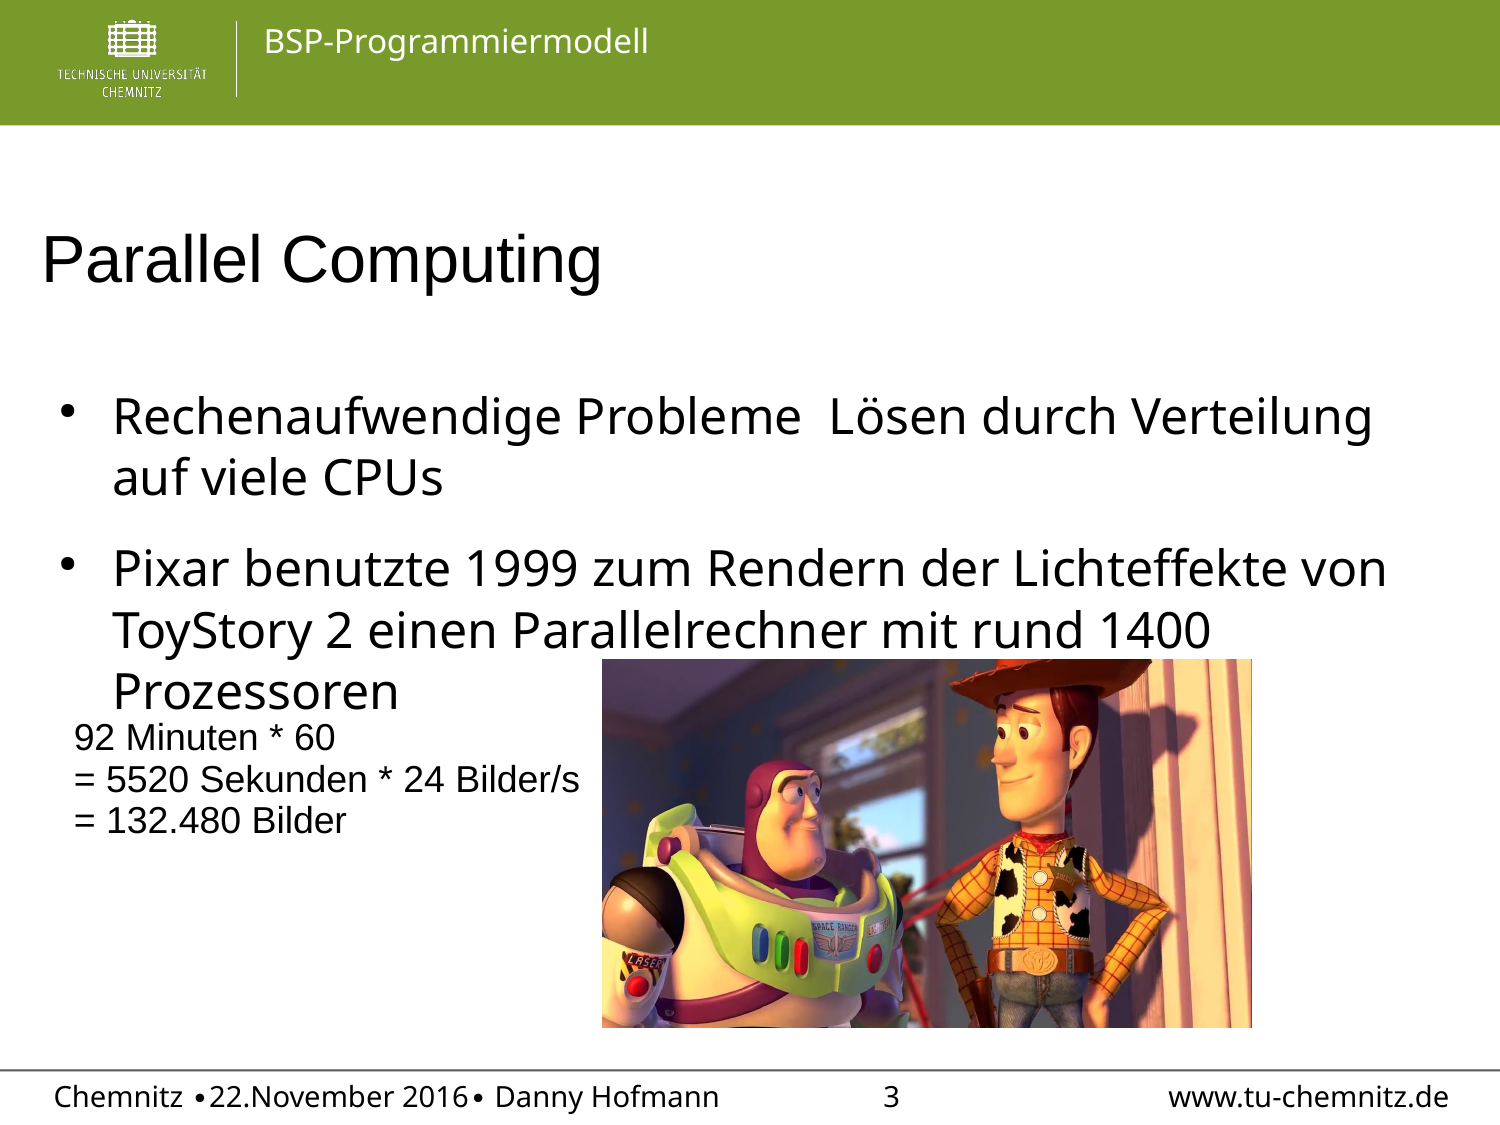

# Parallel Computing
Rechenaufwendige Probleme Lösen durch Verteilung auf viele CPUs
Pixar benutzte 1999 zum Rendern der Lichteffekte von ToyStory 2 einen Parallelrechner mit rund 1400 Prozessoren
92 Minuten * 60
= 5520 Sekunden * 24 Bilder/s
= 132.480 Bilder